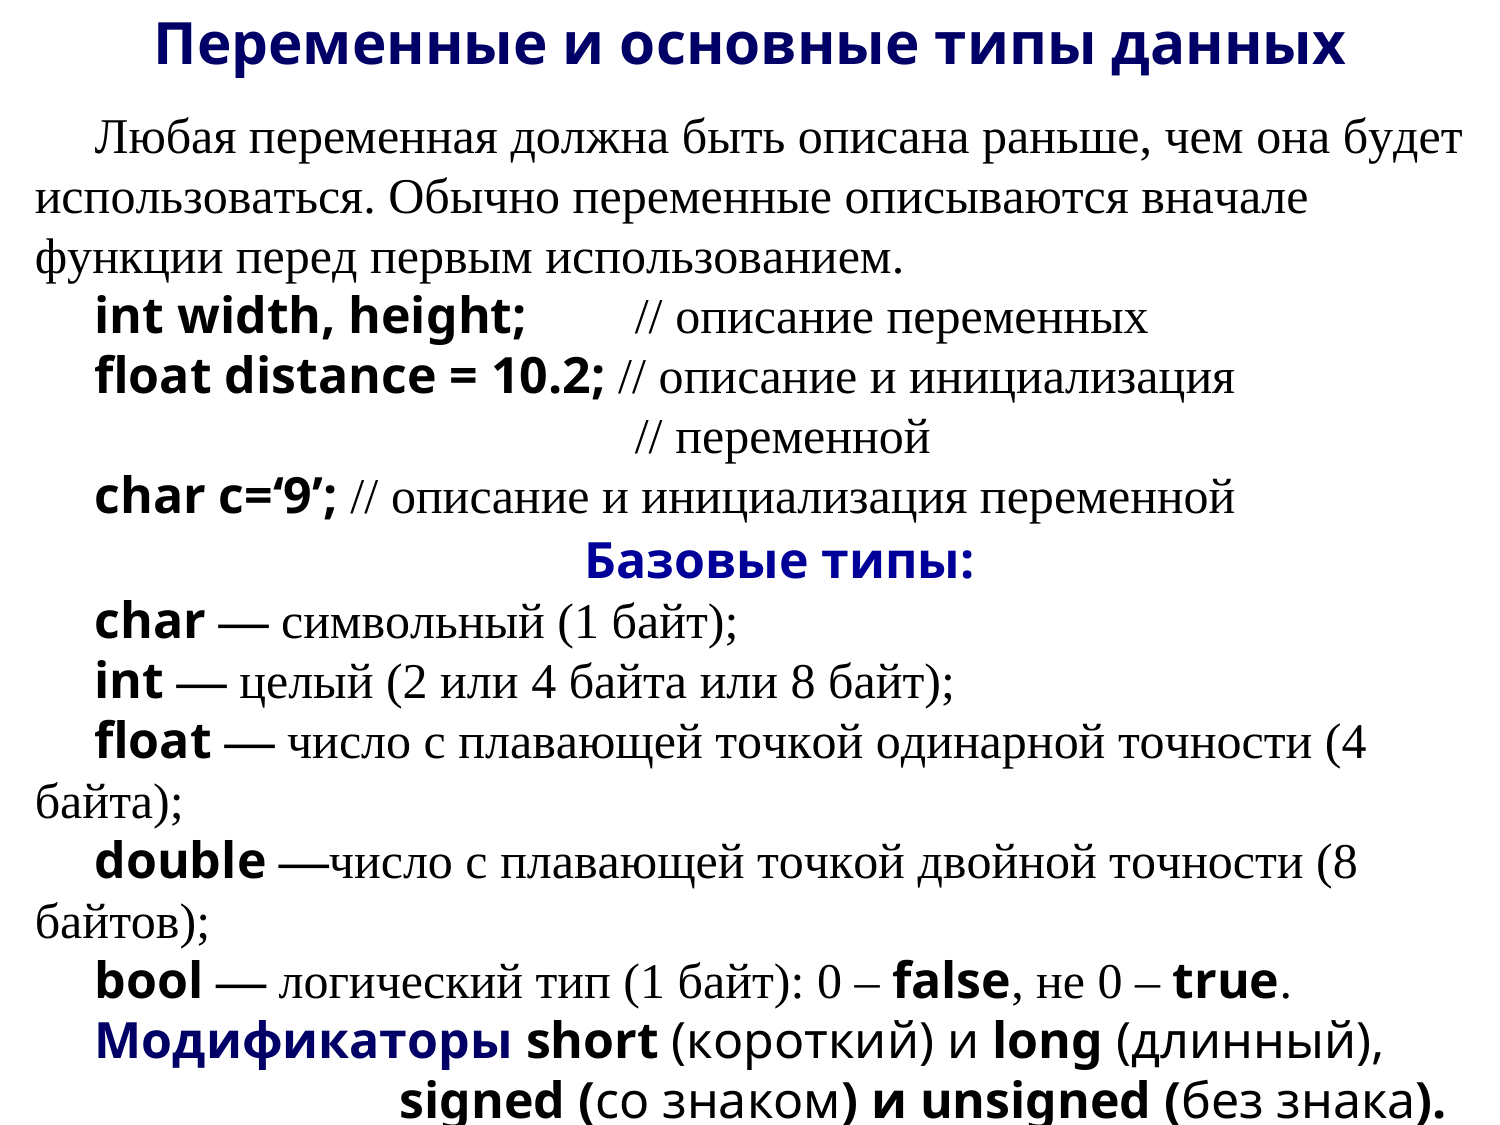

Переменные и основные типы данных
Любая переменная должна быть описана раньше, чем она будет использоваться. Обычно переменные описываются вначале функции перед первым использованием.
int width, height; 	// описание переменных
float distance = 10.2; // описание и инициализация
				// переменной
char c=‘9’; // описание и инициализация переменной
Базовые типы:
char — символьный (1 байт);
int — целый (2 или 4 байта или 8 байт);
float — число с плавающей точкой одинарной точности (4 байта);
double —число с плавающей точкой двойной точности (8 байтов);
bool — логический тип (1 байт): 0 – false, не 0 – true.
Модификаторы short (короткий) и long (длинный),
		 signed (со знаком) и unsigned (без знака).